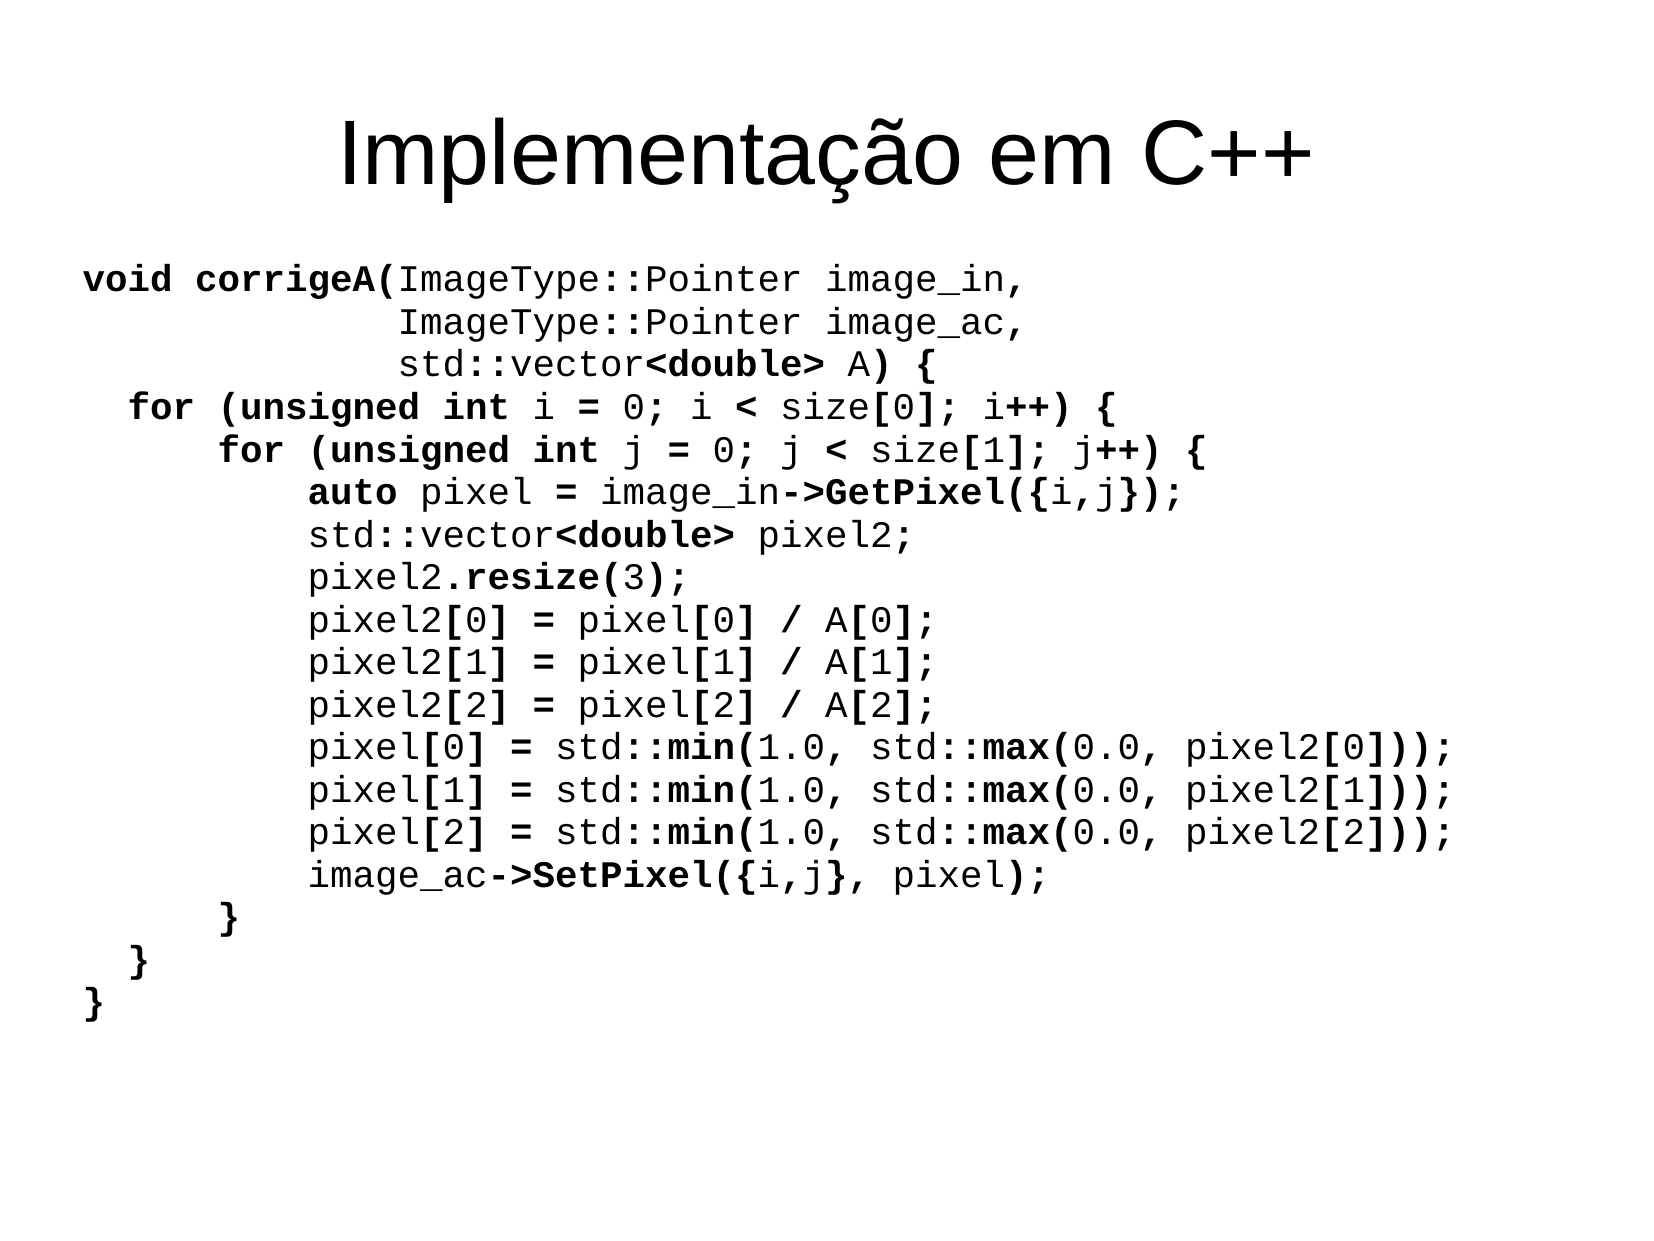

# Implementação em C++
void corrigeA(ImageType::Pointer image_in,
 ImageType::Pointer image_ac,
 std::vector<double> A) {
 for (unsigned int i = 0; i < size[0]; i++) {
 for (unsigned int j = 0; j < size[1]; j++) {
 auto pixel = image_in->GetPixel({i,j});
 std::vector<double> pixel2;
 pixel2.resize(3);
 pixel2[0] = pixel[0] / A[0];
 pixel2[1] = pixel[1] / A[1];
 pixel2[2] = pixel[2] / A[2];
 pixel[0] = std::min(1.0, std::max(0.0, pixel2[0]));
 pixel[1] = std::min(1.0, std::max(0.0, pixel2[1]));
 pixel[2] = std::min(1.0, std::max(0.0, pixel2[2]));
 image_ac->SetPixel({i,j}, pixel);
 }
 }
}